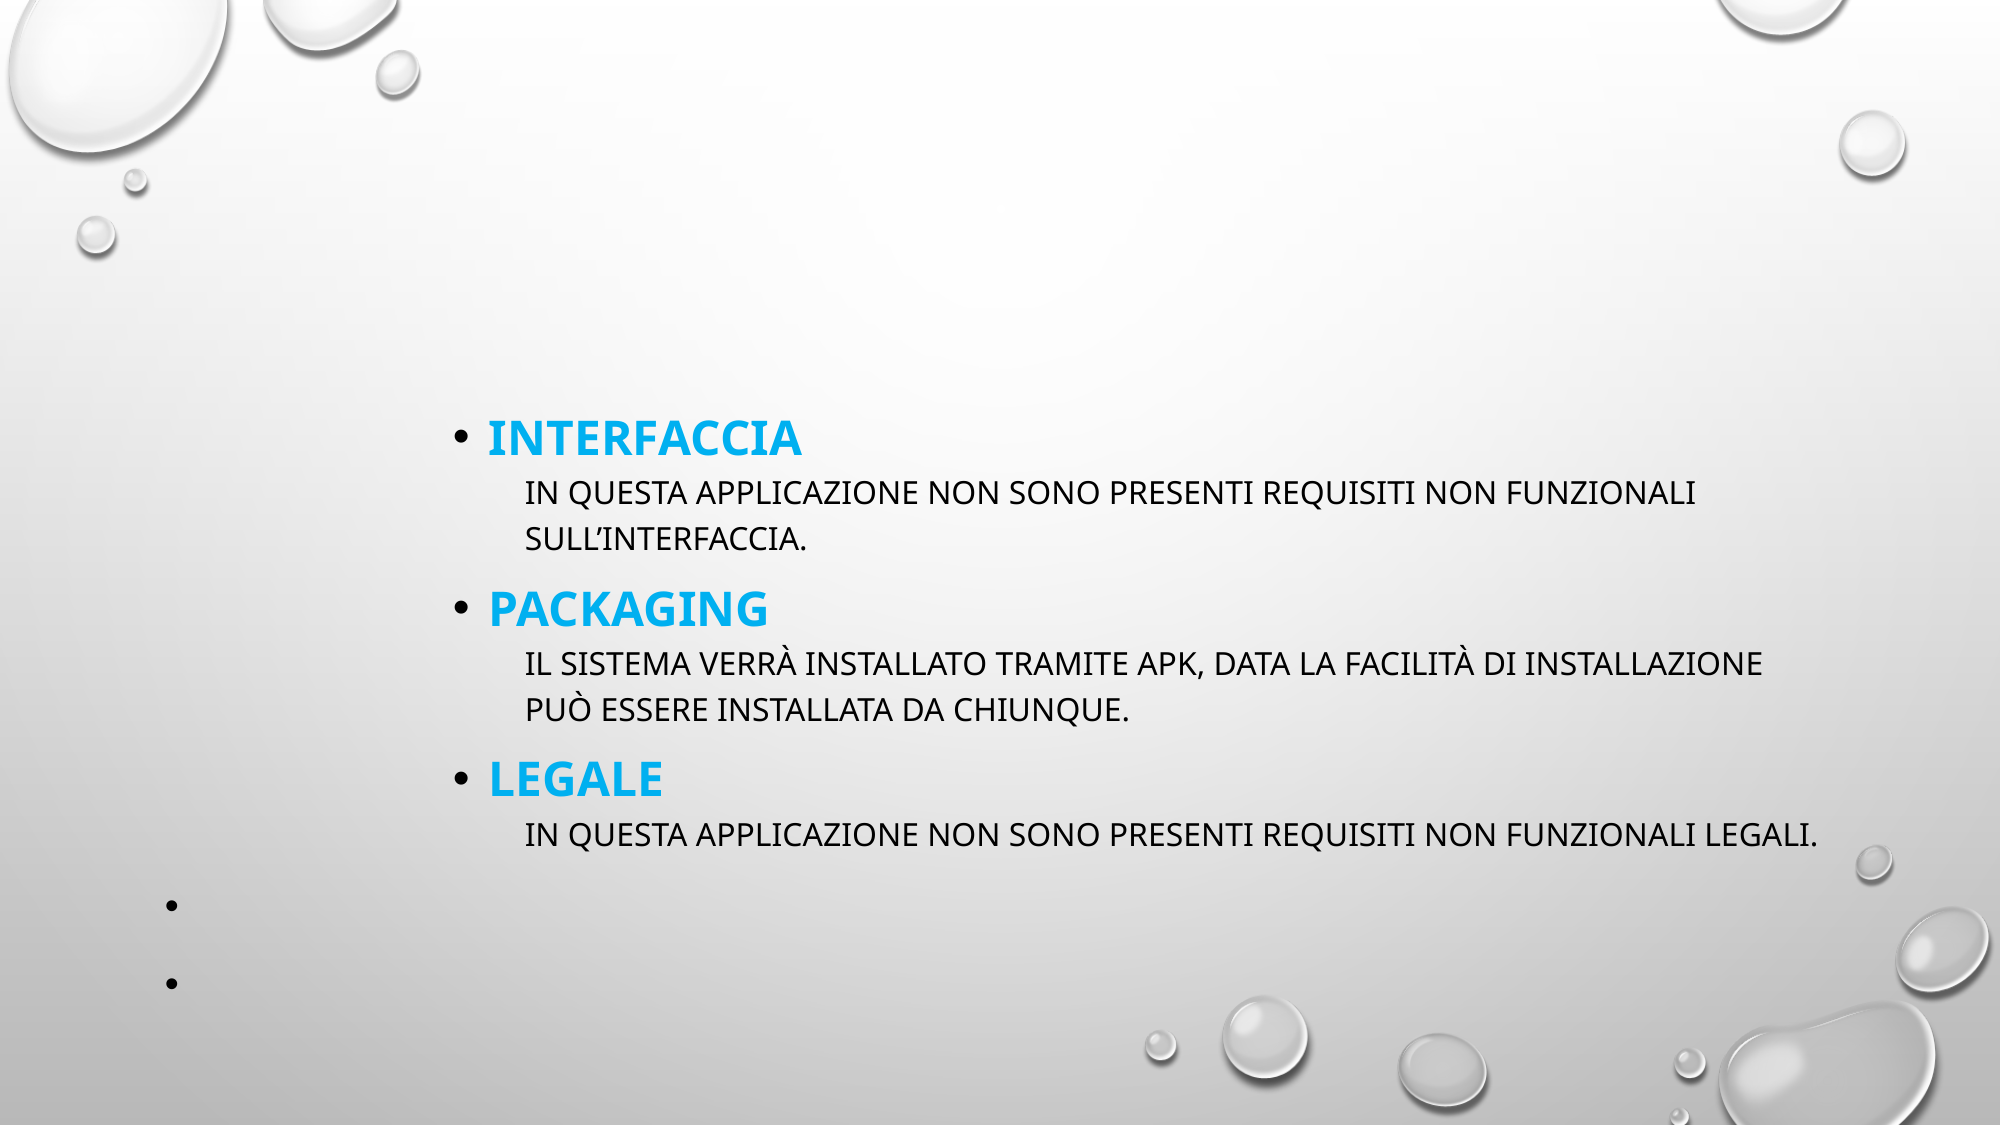

# Interfaccia In questa applicazione non sono presenti requisiti non funzionali sull’interfaccia.
Packaging
Il sistema verrà installato tramite APK, data la facilità di installazione può essere installata da chiunque.
Legale
In questa applicazione non sono presenti requisiti non funzionali legali.